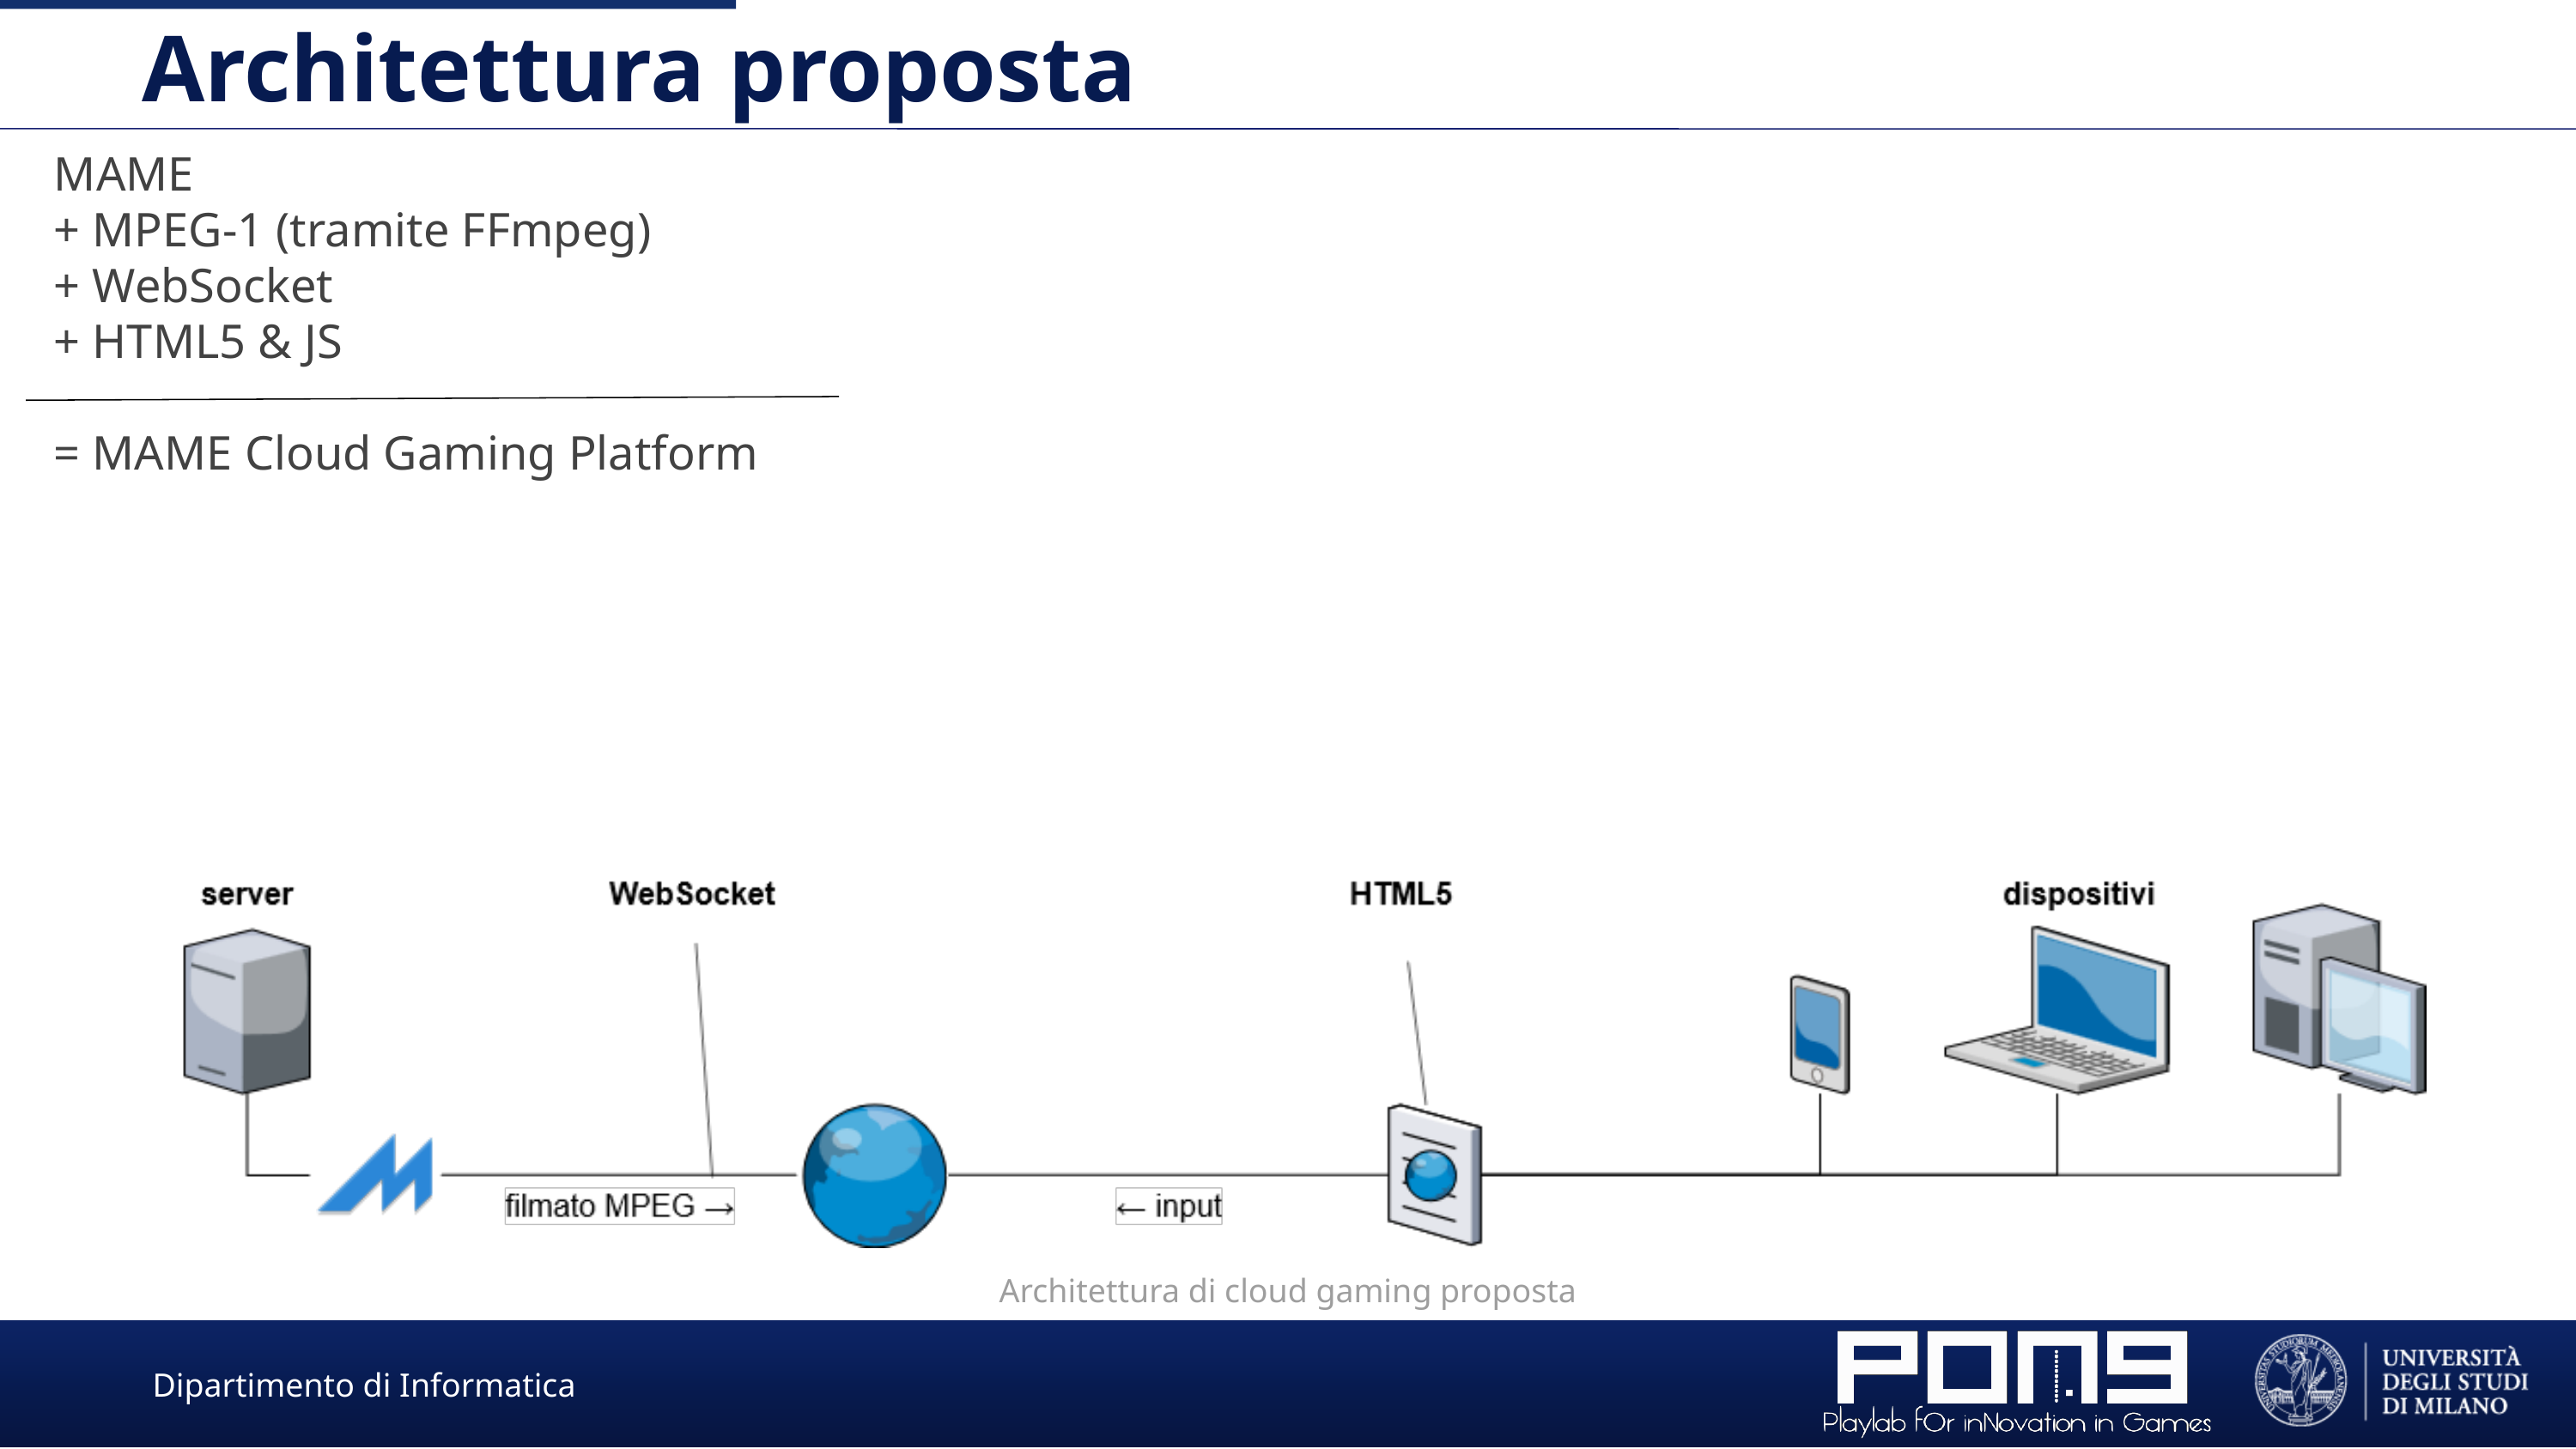

# Architettura proposta
MAME
+ MPEG-1 (tramite FFmpeg)
+ WebSocket
+ HTML5 & JS
= MAME Cloud Gaming Platform
Architettura di cloud gaming proposta
Dipartimento di Informatica